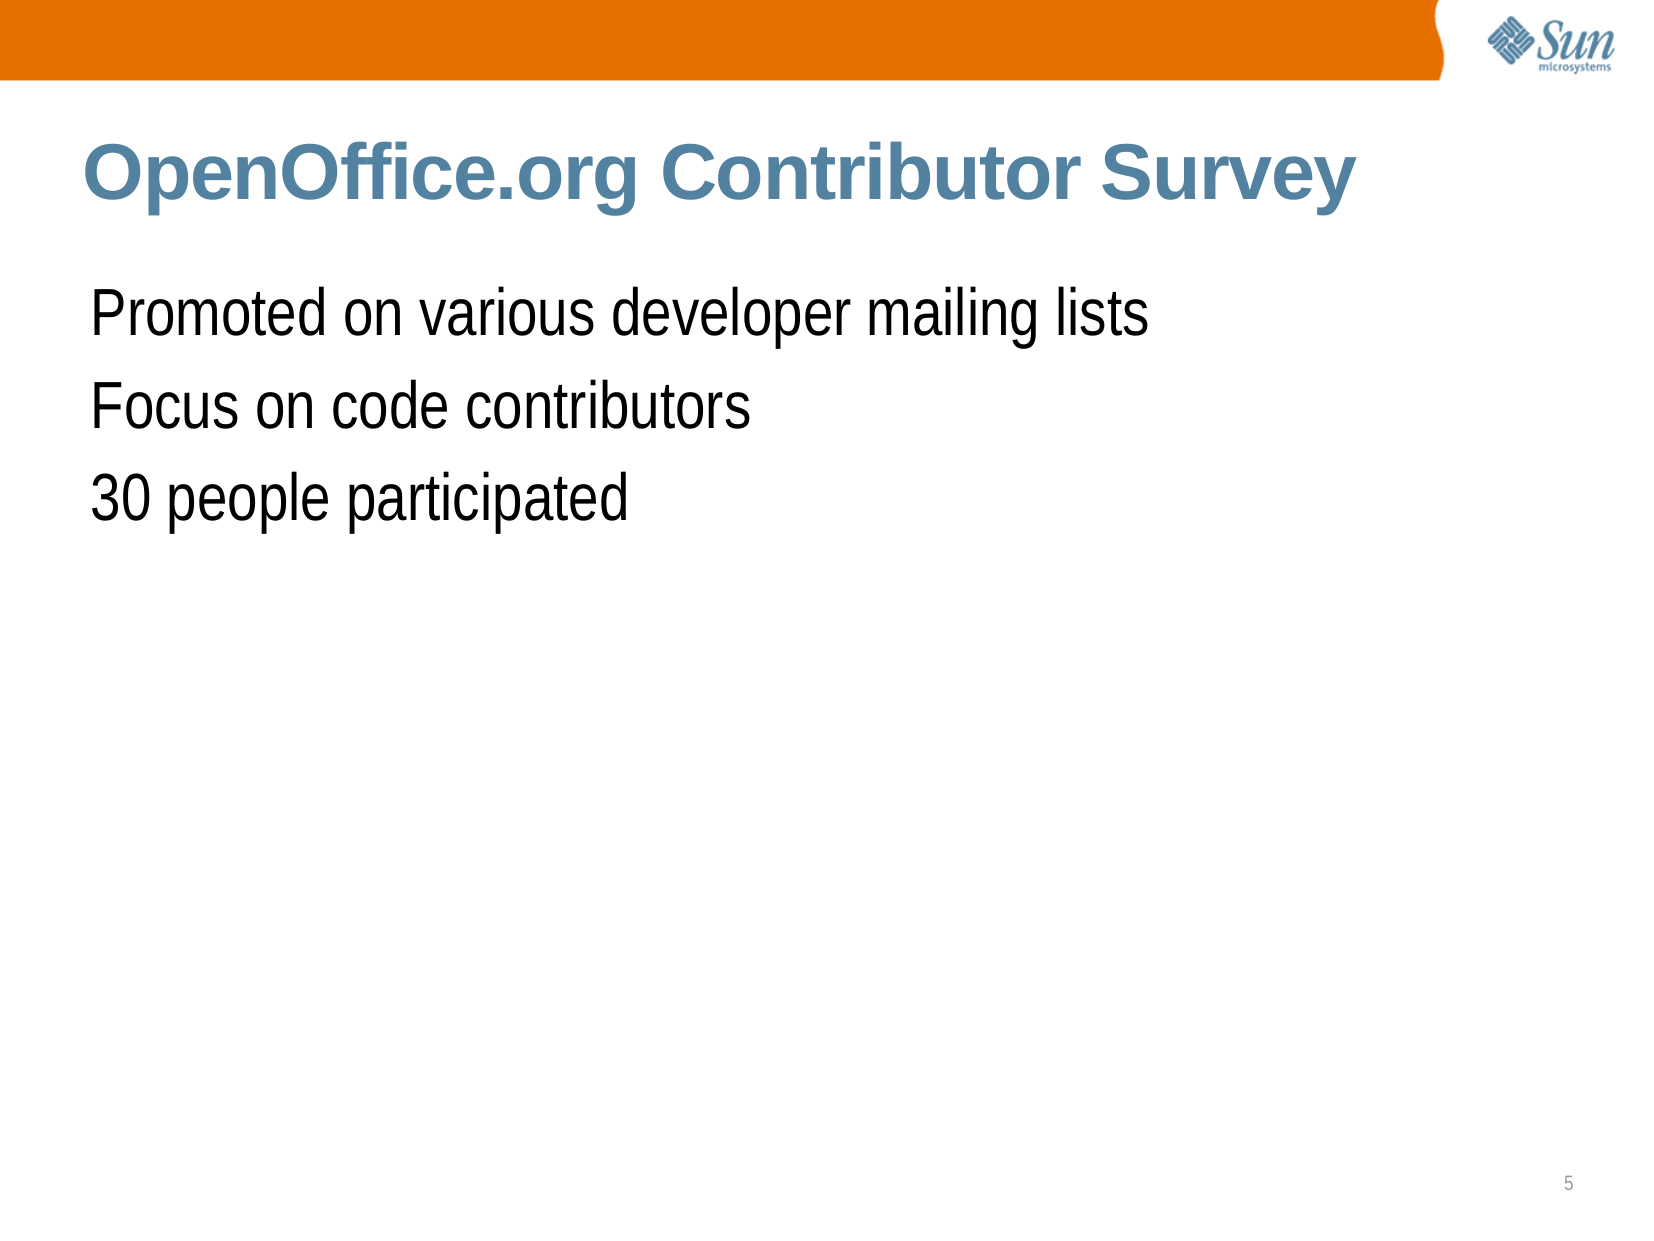

# OpenOffice.org Contributor Survey
Promoted on various developer mailing lists
Focus on code contributors
30 people participated